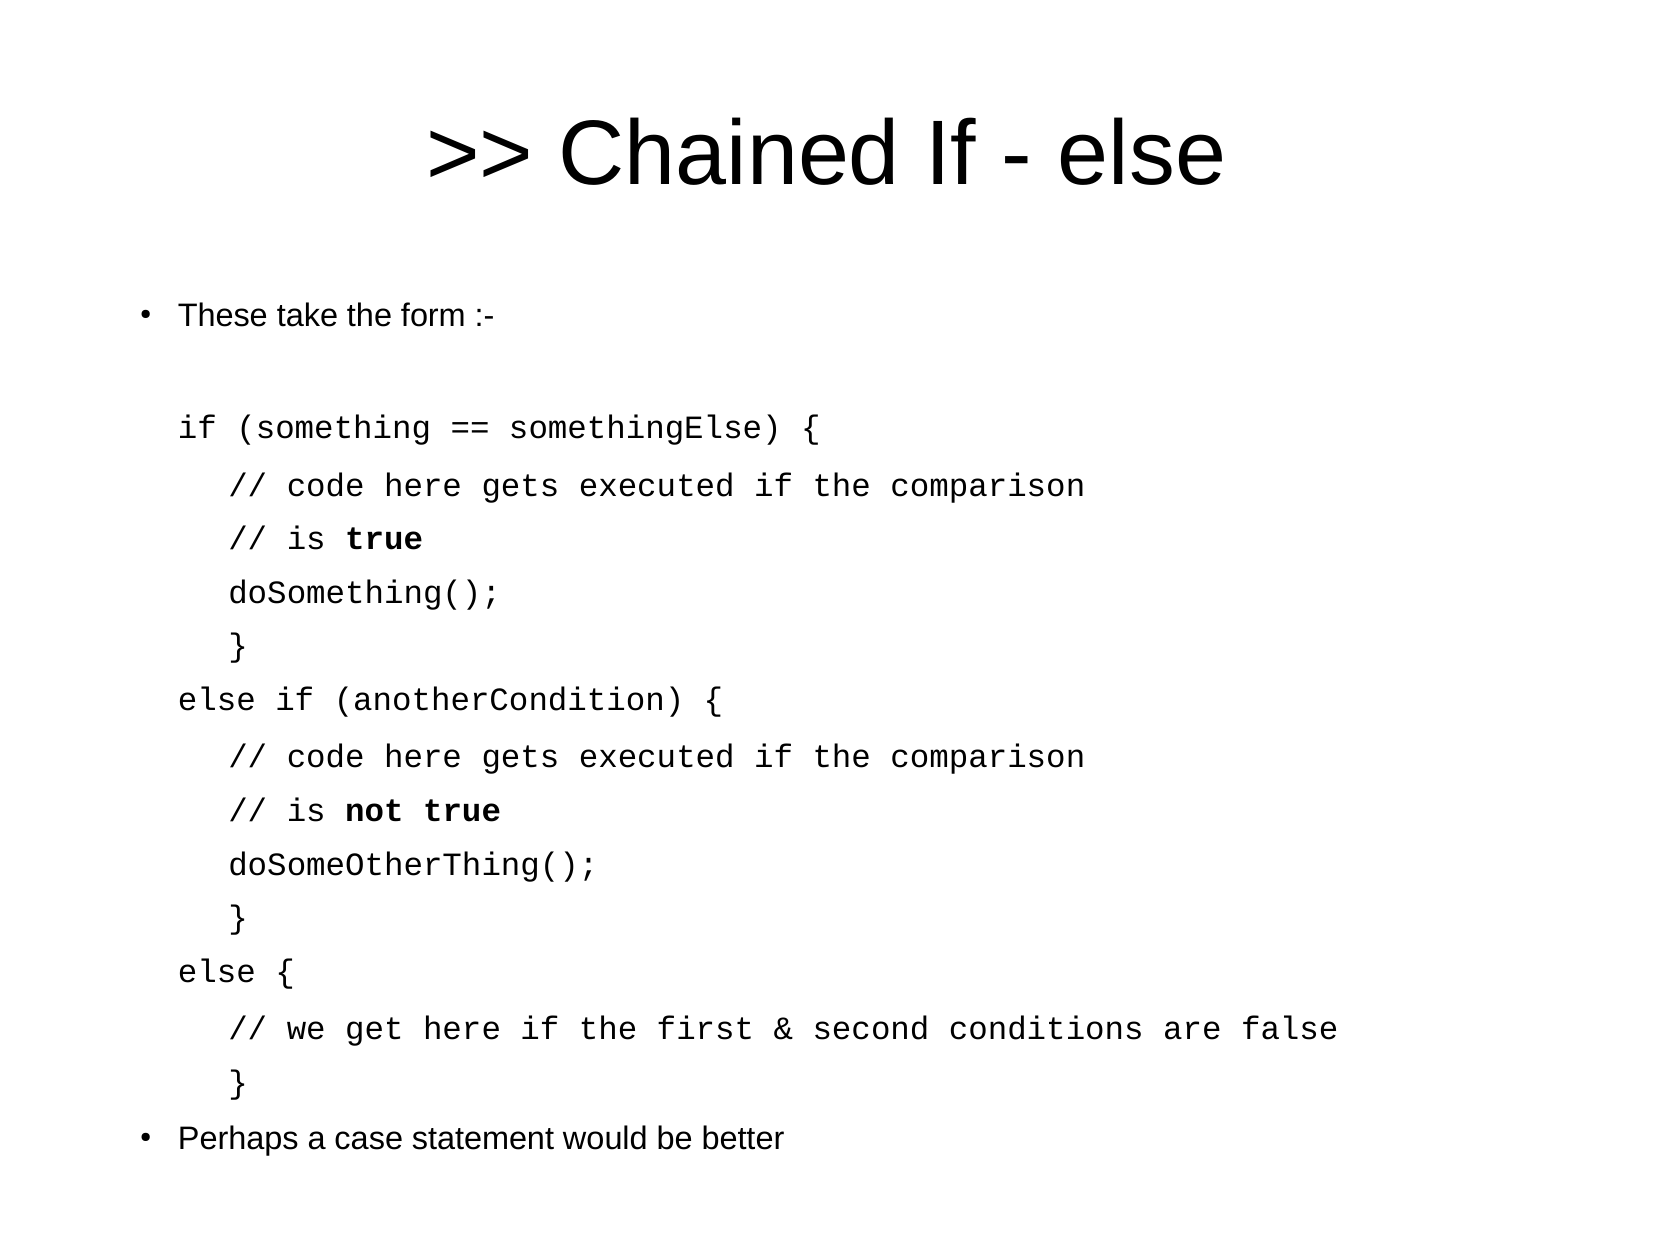

# >> Chained If - else
These take the form :-
if (something == somethingElse) {
// code here gets executed if the comparison
// is true
doSomething();
}
else if (anotherCondition) {
// code here gets executed if the comparison
// is not true
doSomeOtherThing();
}
else {
// we get here if the first & second conditions are false
}
Perhaps a case statement would be better